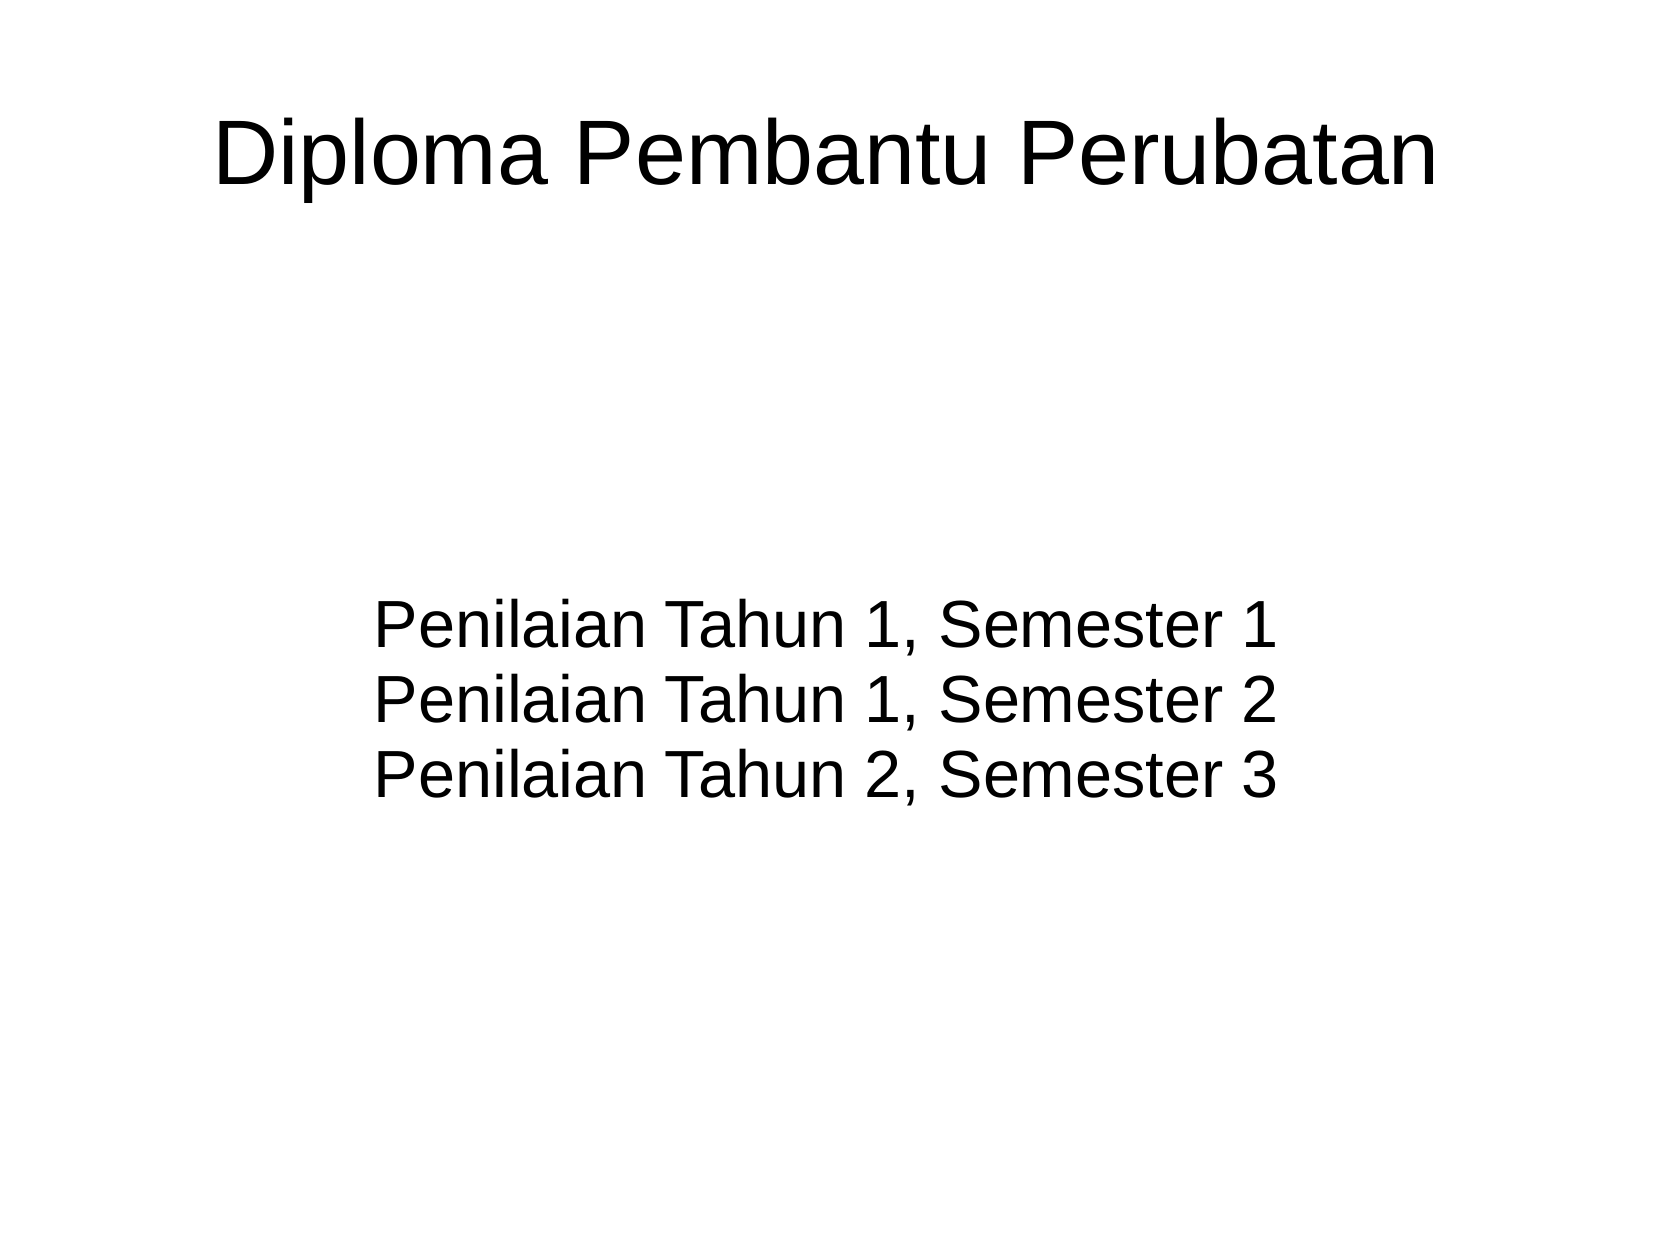

# Diploma Pembantu Perubatan
Penilaian Tahun 1, Semester 1
Penilaian Tahun 1, Semester 2
Penilaian Tahun 2, Semester 3